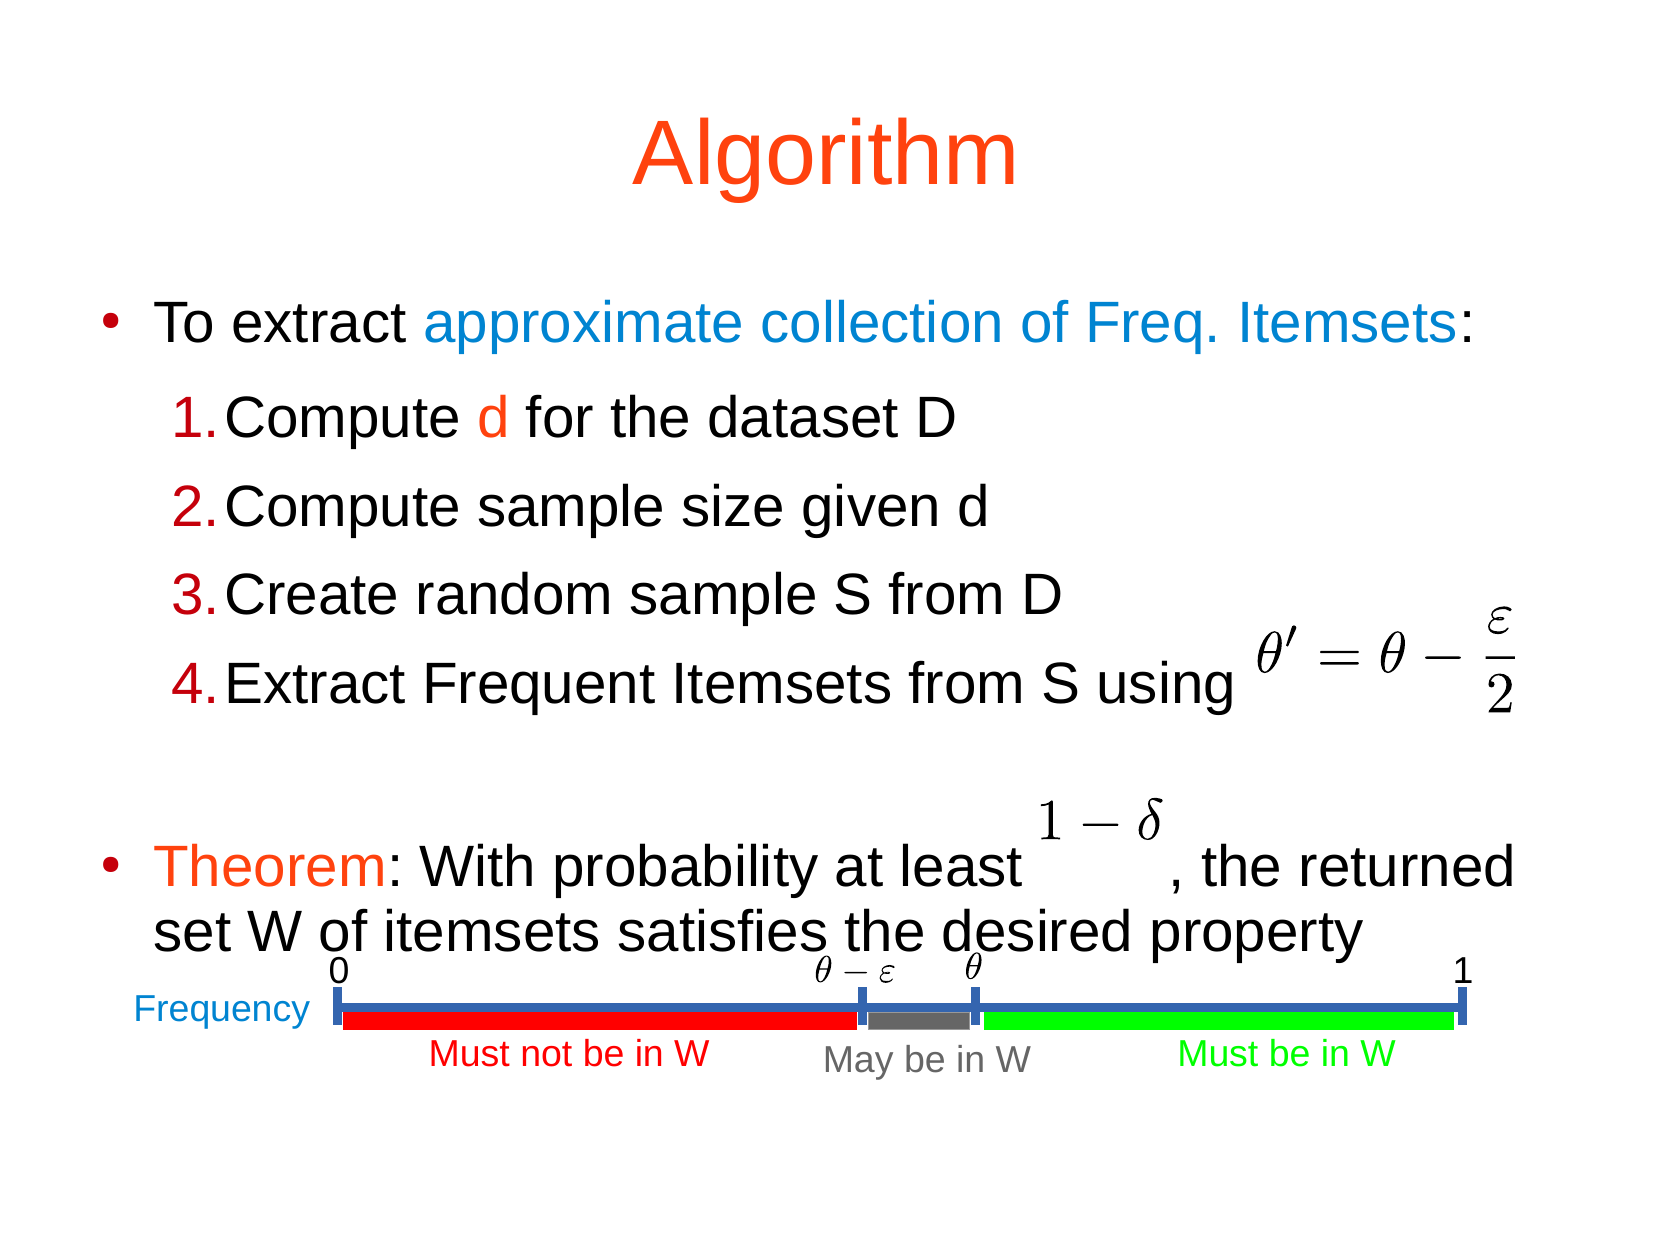

# Algorithm
To extract approximate collection of Freq. Itemsets:
Compute d for the dataset D
Compute sample size given d
Create random sample S from D
Extract Frequent Itemsets from S using
Theorem: With probability at least , the returned set W of itemsets satisfies the desired property
0
1
Frequency
Must not be in W
Must be in W
May be in W